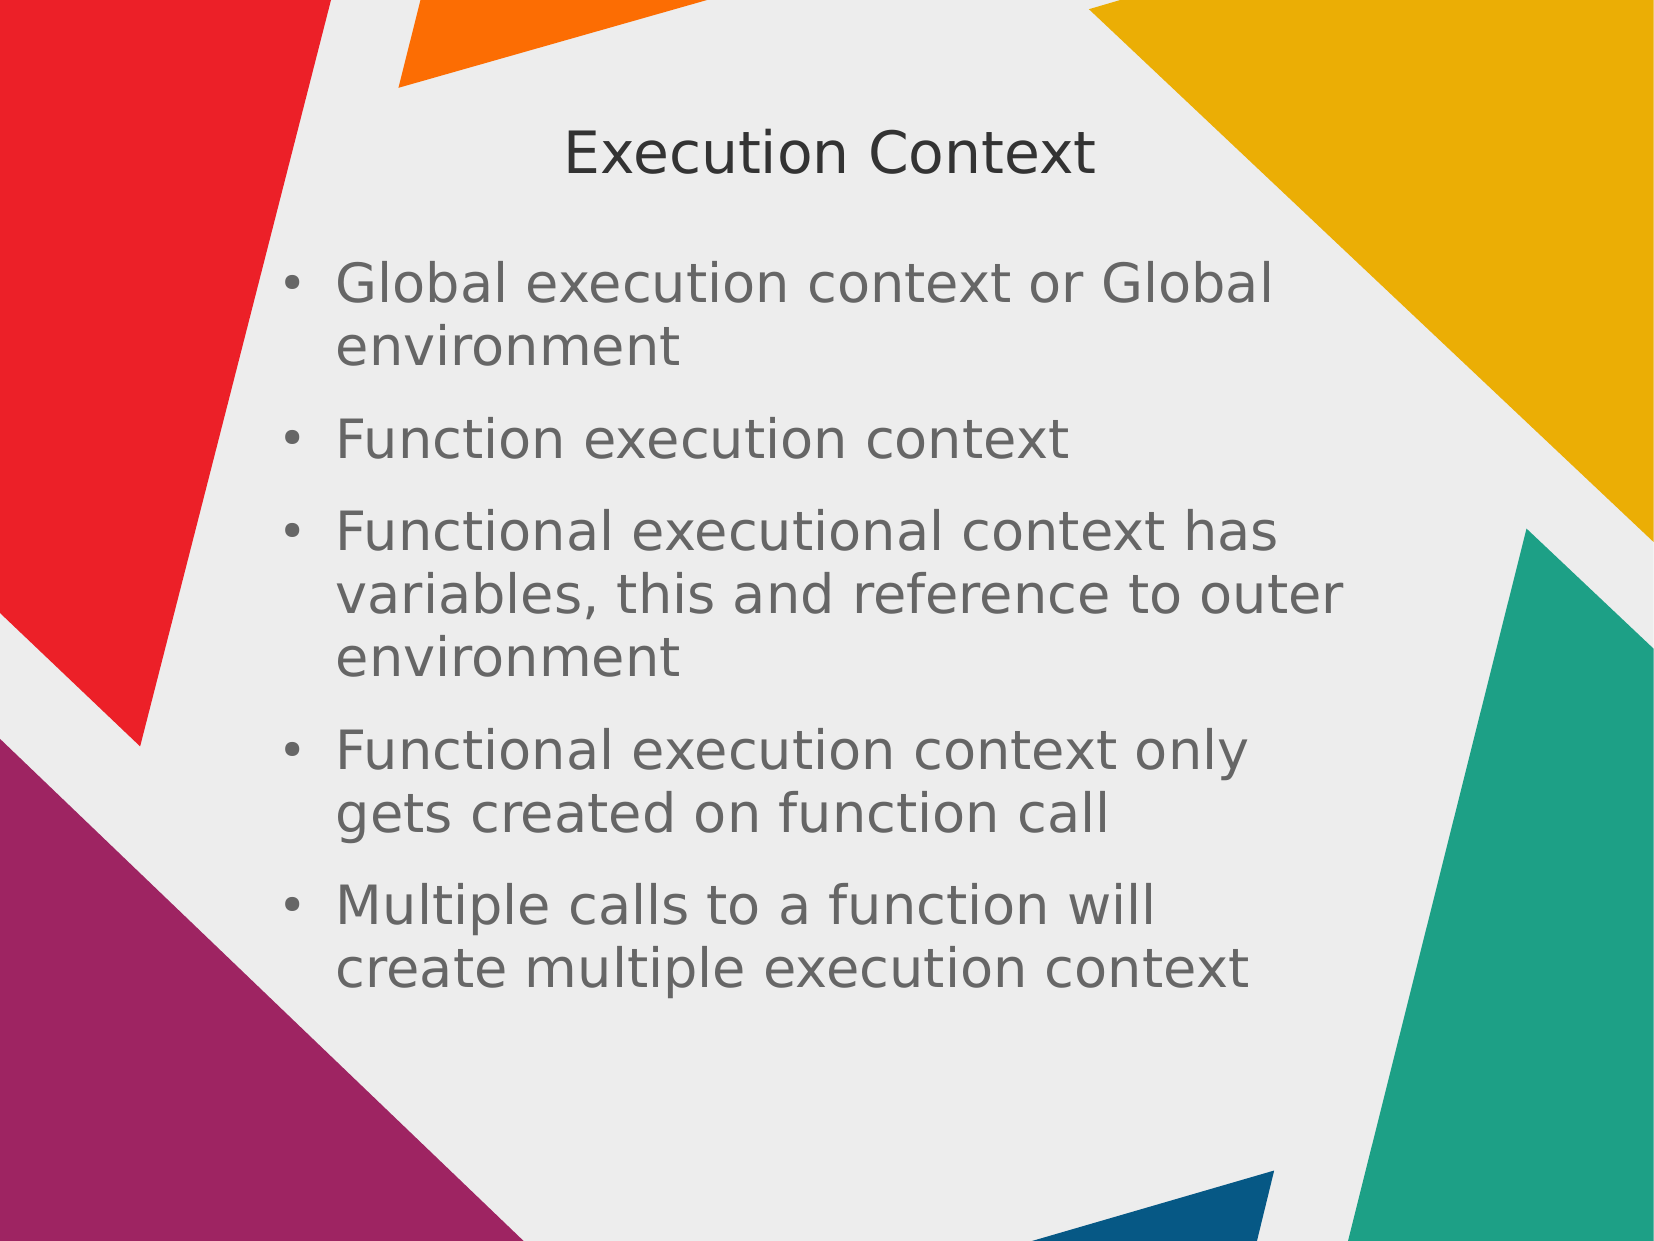

# Execution Context
Global execution context or Global environment
Function execution context
Functional executional context has variables, this and reference to outer environment
Functional execution context only gets created on function call
Multiple calls to a function will create multiple execution context